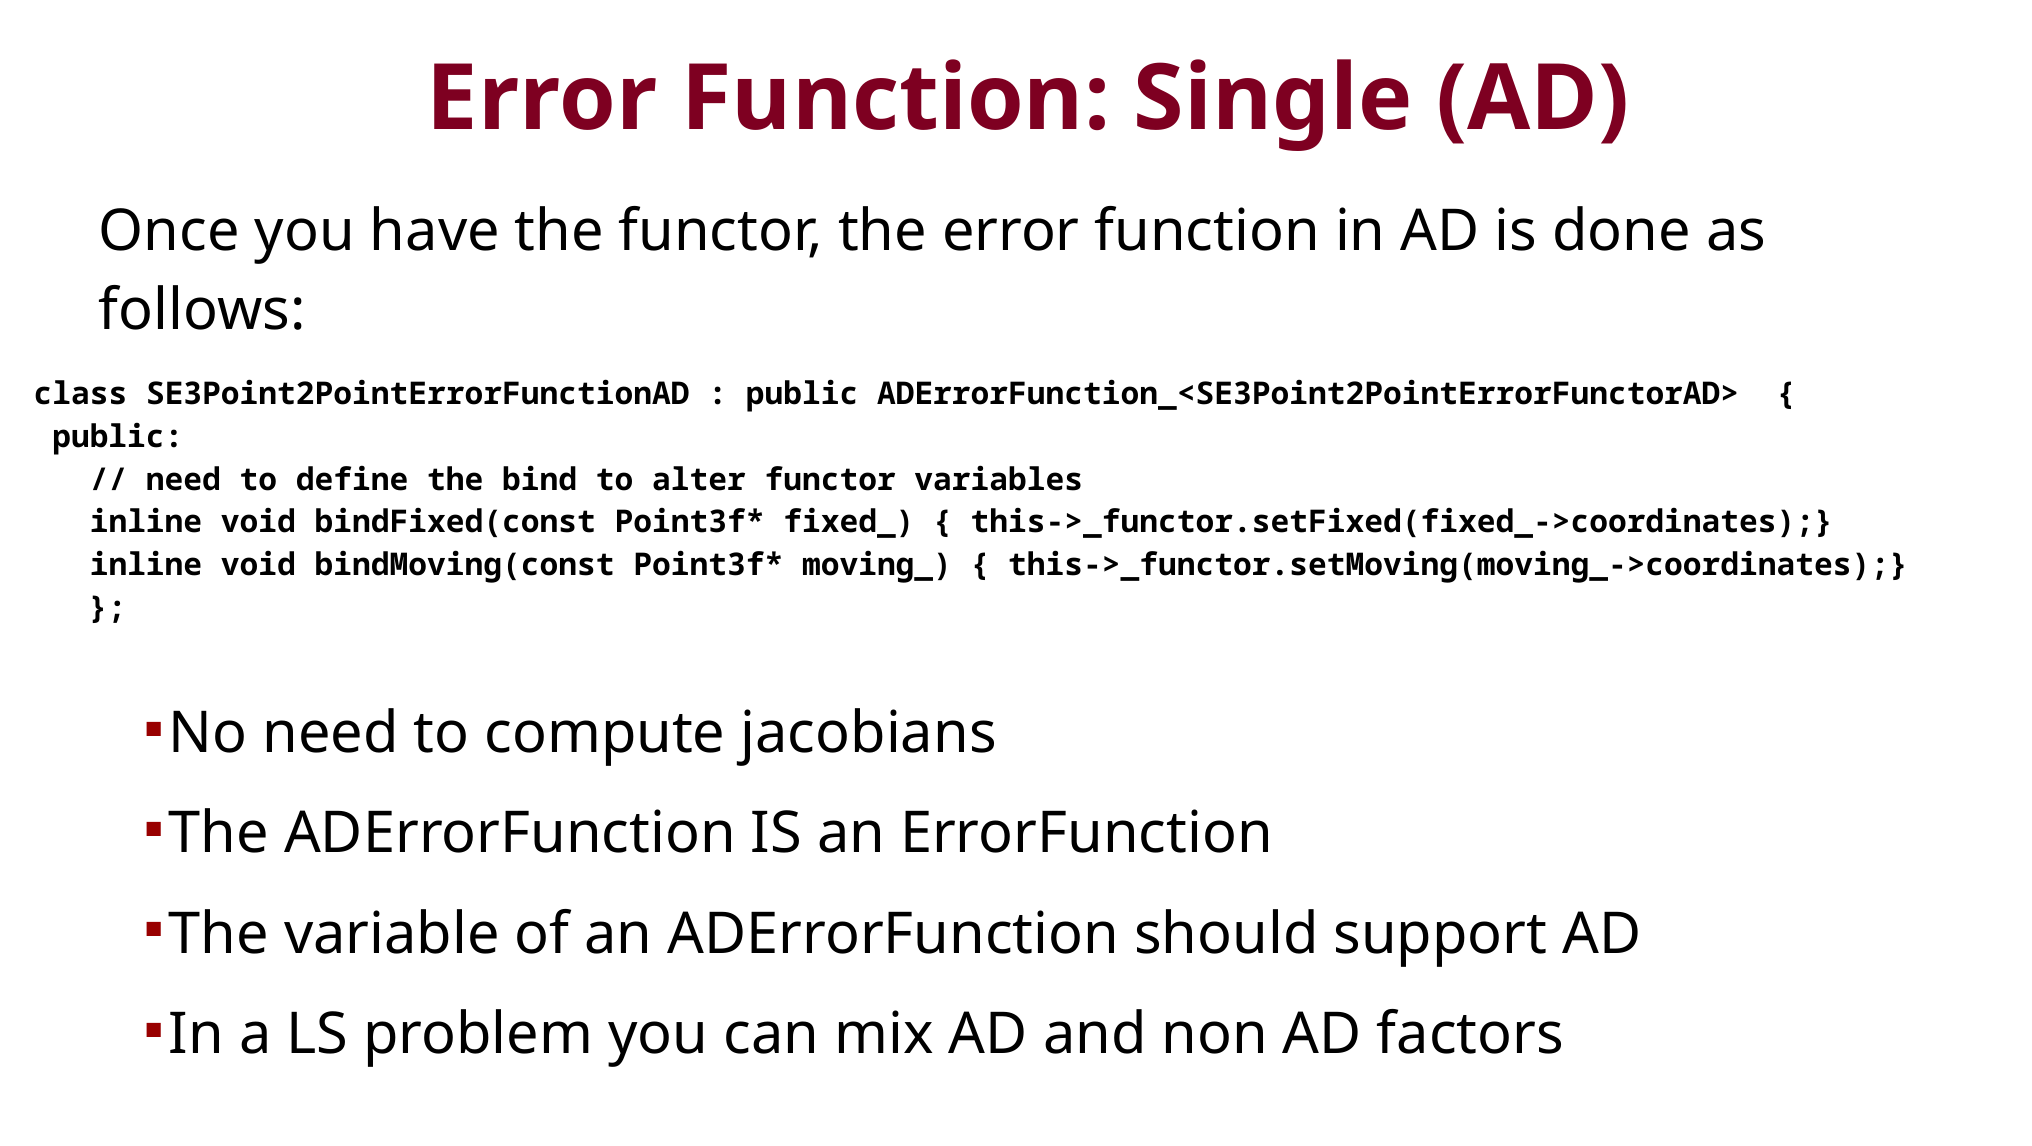

# Error Function: Single (AD)
Once you have the functor, the error function in AD is done as follows:
No need to compute jacobians
The ADErrorFunction IS an ErrorFunction
The variable of an ADErrorFunction should support AD
In a LS problem you can mix AD and non AD factors
 class SE3Point2PointErrorFunctionAD : public ADErrorFunction_<SE3Point2PointErrorFunctorAD> {
 public:
 // need to define the bind to alter functor variables
 inline void bindFixed(const Point3f* fixed_) { this->_functor.setFixed(fixed_->coordinates);}
 inline void bindMoving(const Point3f* moving_) { this->_functor.setMoving(moving_->coordinates);}
	};